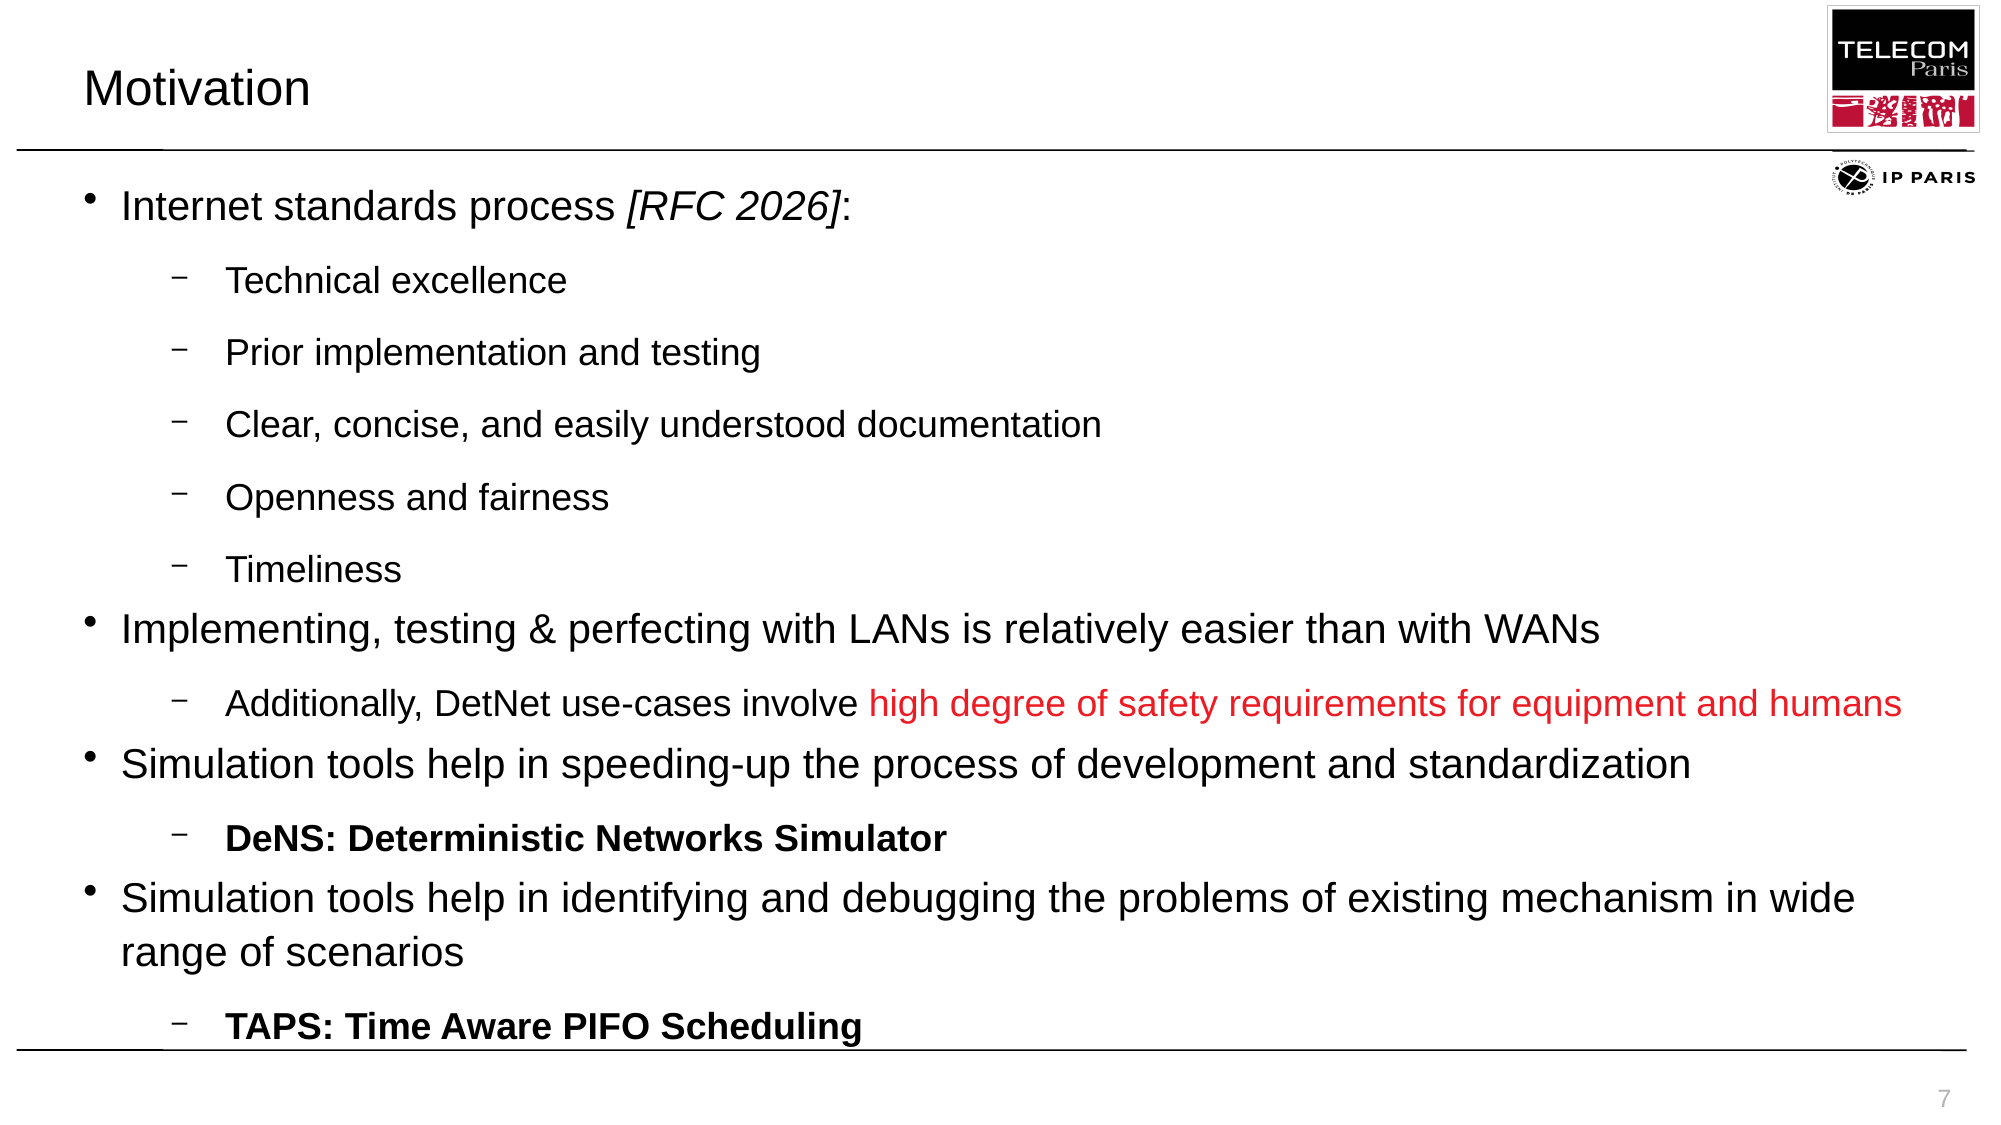

# Motivation
Internet standards process [RFC 2026]:
Technical excellence
Prior implementation and testing
Clear, concise, and easily understood documentation
Openness and fairness
Timeliness
Implementing, testing & perfecting with LANs is relatively easier than with WANs
Additionally, DetNet use-cases involve high degree of safety requirements for equipment and humans
Simulation tools help in speeding-up the process of development and standardization
DeNS: Deterministic Networks Simulator
Simulation tools help in identifying and debugging the problems of existing mechanism in wide range of scenarios
TAPS: Time Aware PIFO Scheduling
1